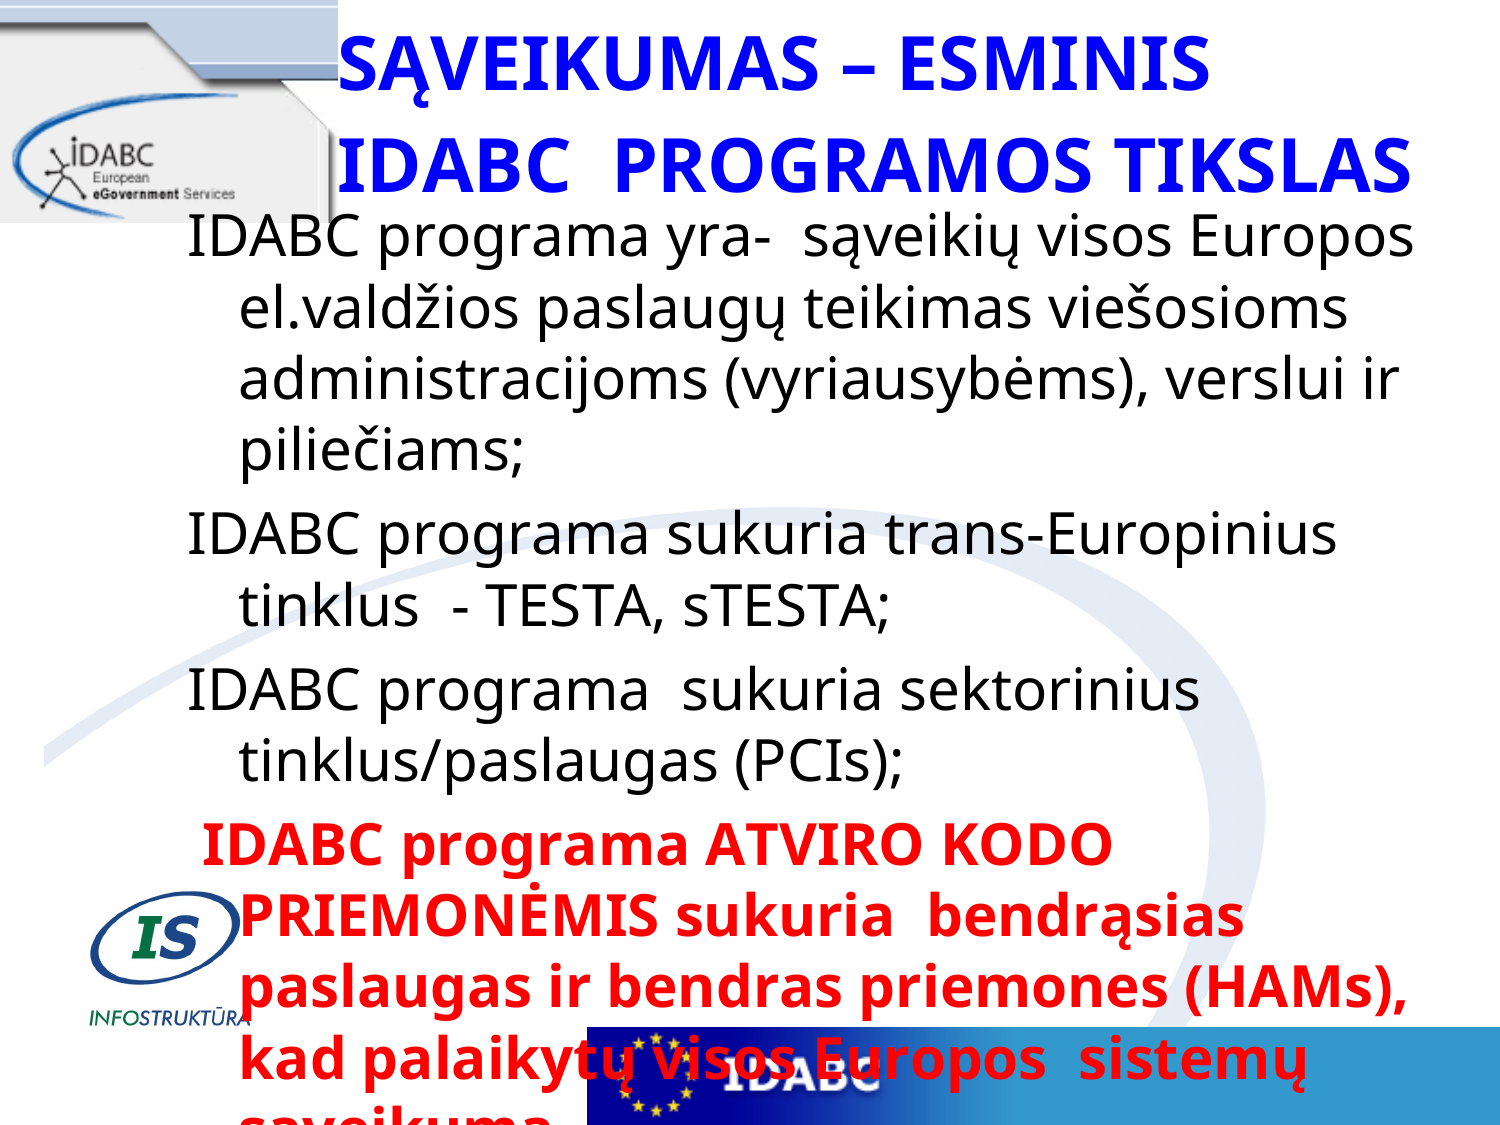

# SĄVEIKUMAS – ESMINIS IDABC PROGRAMOS TIKSLAS
IDABC programa yra- sąveikių visos Europos el.valdžios paslaugų teikimas viešosioms administracijoms (vyriausybėms), verslui ir piliečiams;
IDABC programa sukuria trans-Europinius tinklus - TESTA, sTESTA;
IDABC programa sukuria sektorinius tinklus/paslaugas (PCIs);
 IDABC programa ATVIRO KODO PRIEMONĖMIS sukuria bendrąsias paslaugas ir bendras priemones (HAMs), kad palaikytų visos Europos sistemų sąveikumą.